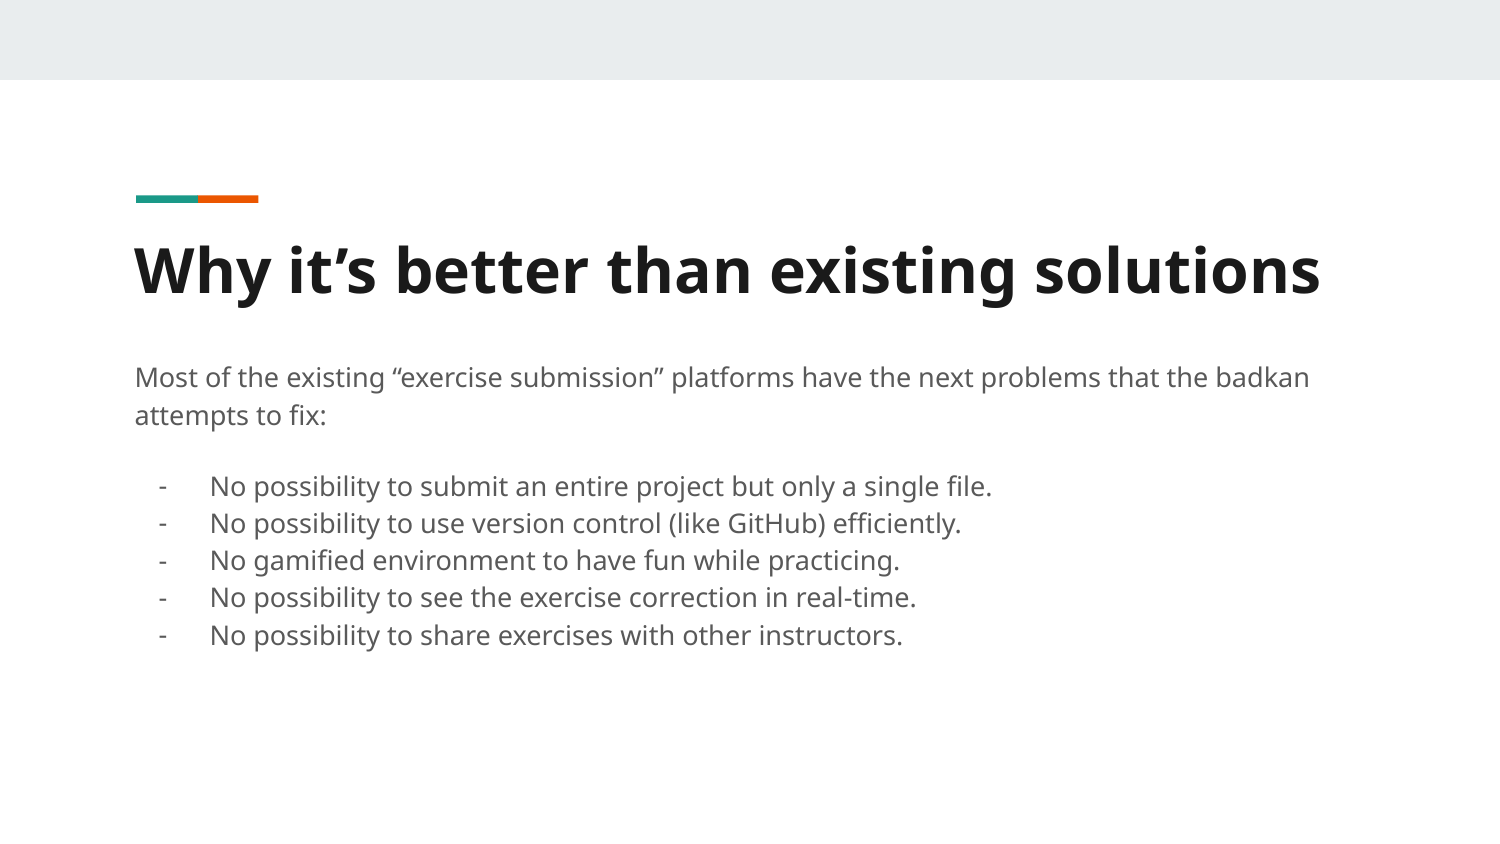

# Why it’s better than existing solutions
Most of the existing “exercise submission” platforms have the next problems that the badkan attempts to fix:
No possibility to submit an entire project but only a single file.
No possibility to use version control (like GitHub) efficiently.
No gamified environment to have fun while practicing.
No possibility to see the exercise correction in real-time.
No possibility to share exercises with other instructors.